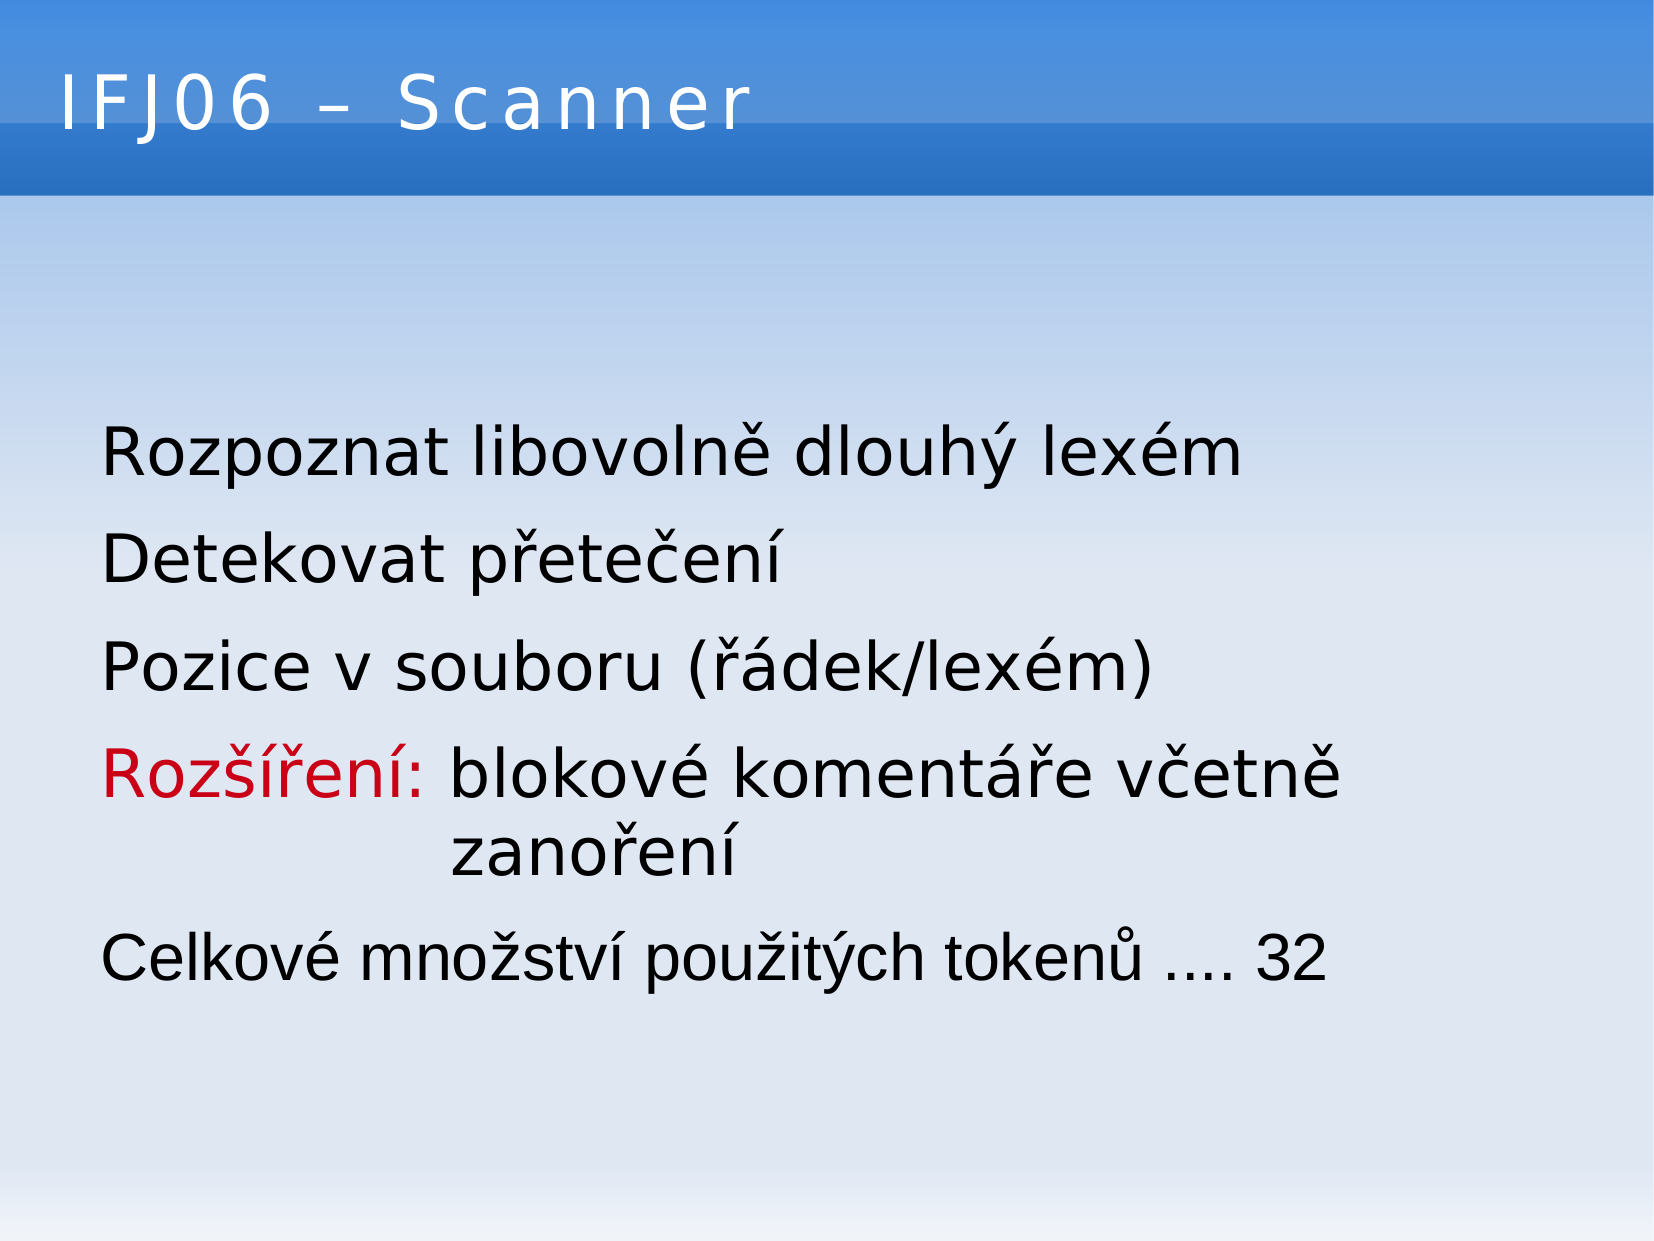

# IFJ06 – Scanner
Rozpoznat libovolně dlouhý lexém
Detekovat přetečení
Pozice v souboru (řádek/lexém)
Rozšíření: blokové komentáře včetně zanoření
Celkové množství použitých tokenů .... 32